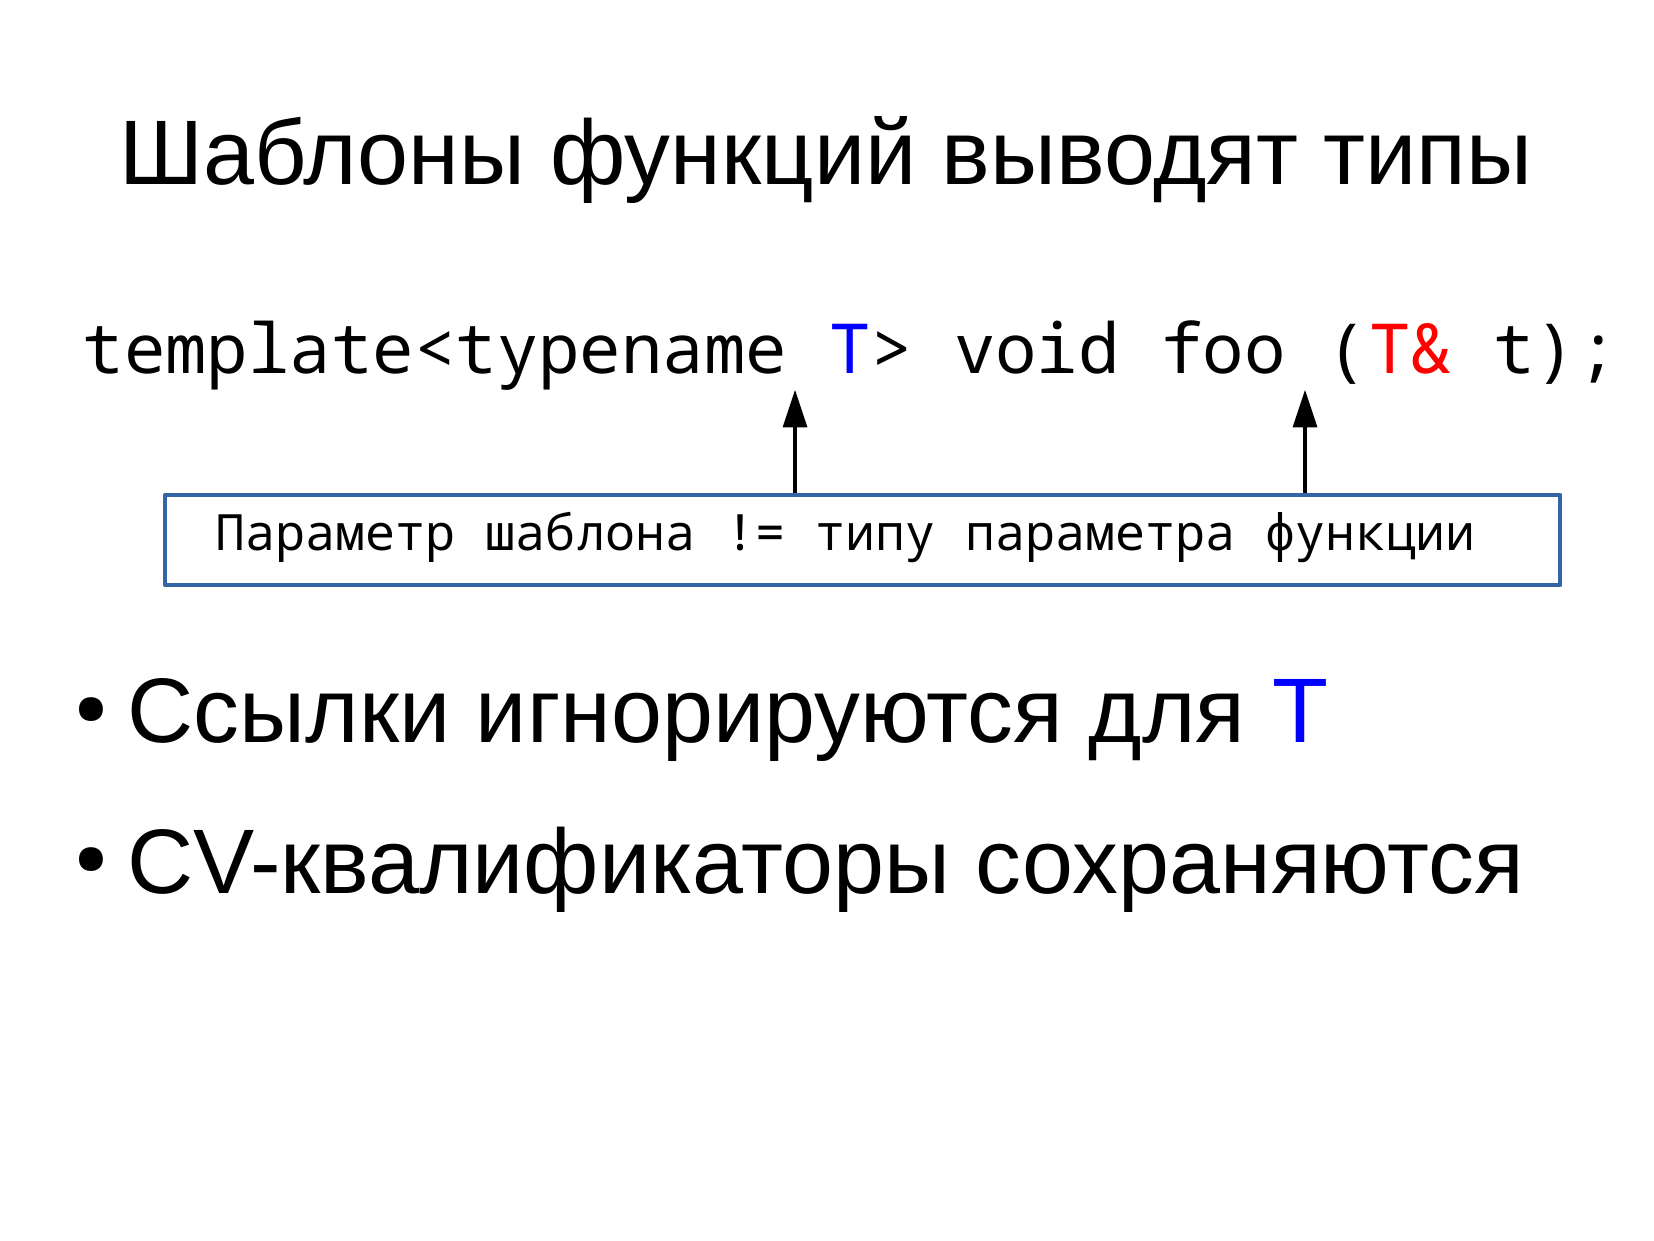

# Шаблоны функций выводят типы
template<typename T> void foo (T& t);
Параметр шаблона != типу параметра функции
Ссылки игнорируются для T
CV-квалификаторы сохраняются